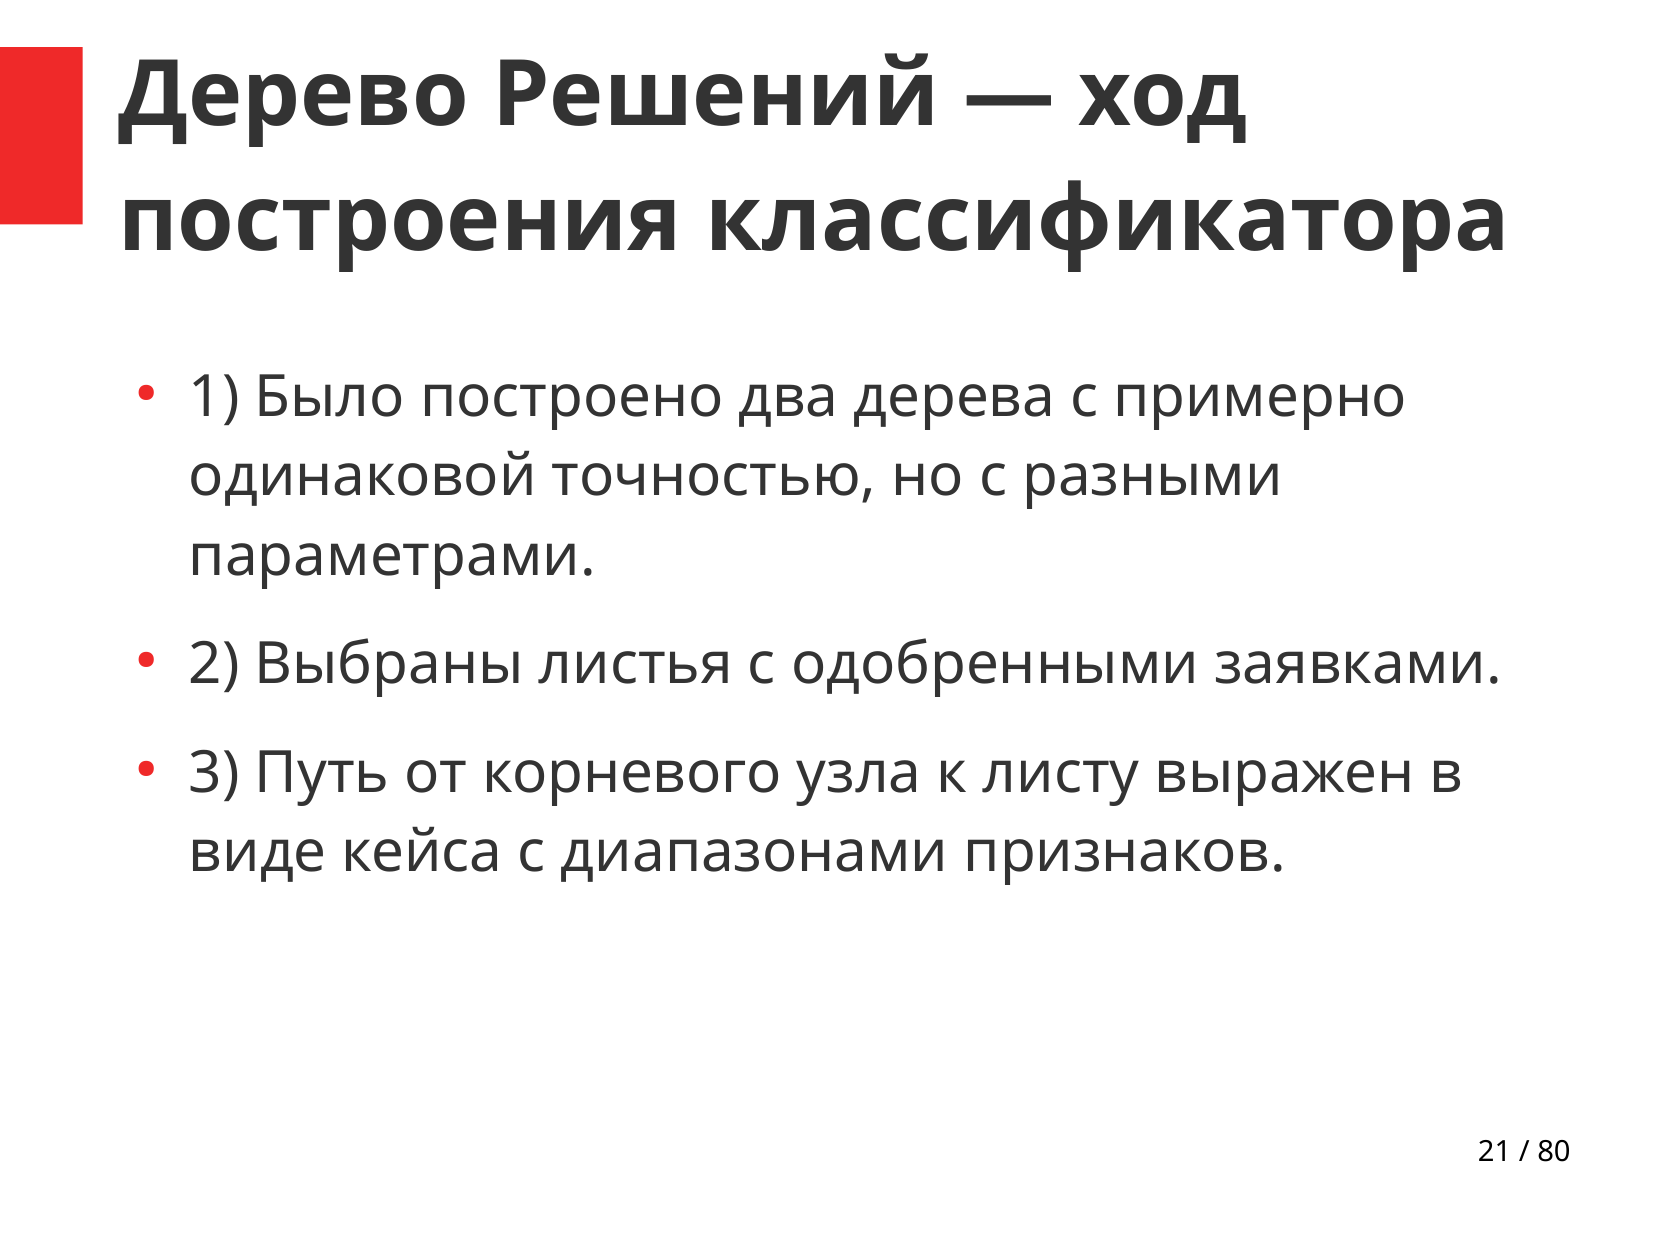

# Дерево Решений — ход построения классификатора
1) Было построено два дерева с примерно одинаковой точностью, но с разными параметрами.
2) Выбраны листья с одобренными заявками.
3) Путь от корневого узла к листу выражен в виде кейса с диапазонами признаков.
21